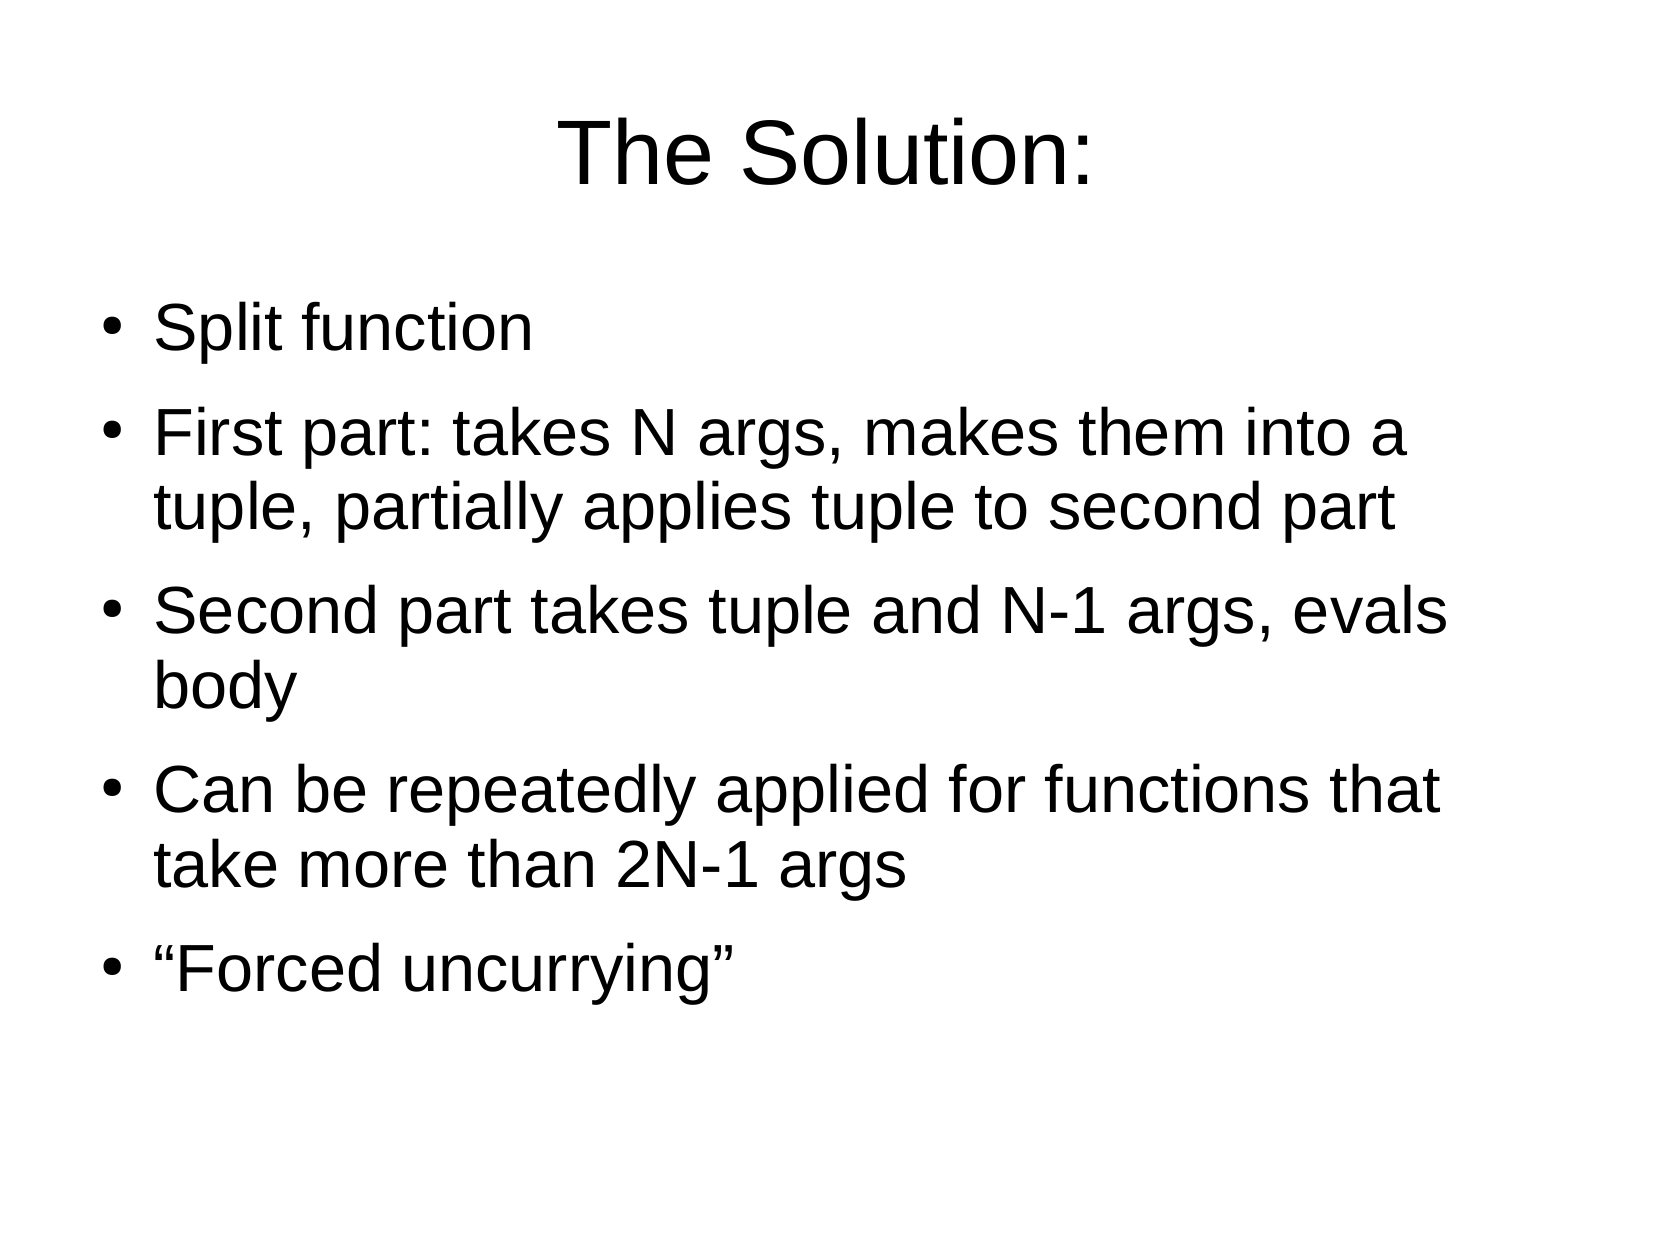

# The Solution:
Split function
First part: takes N args, makes them into a tuple, partially applies tuple to second part
Second part takes tuple and N-1 args, evals body
Can be repeatedly applied for functions that take more than 2N-1 args
“Forced uncurrying”